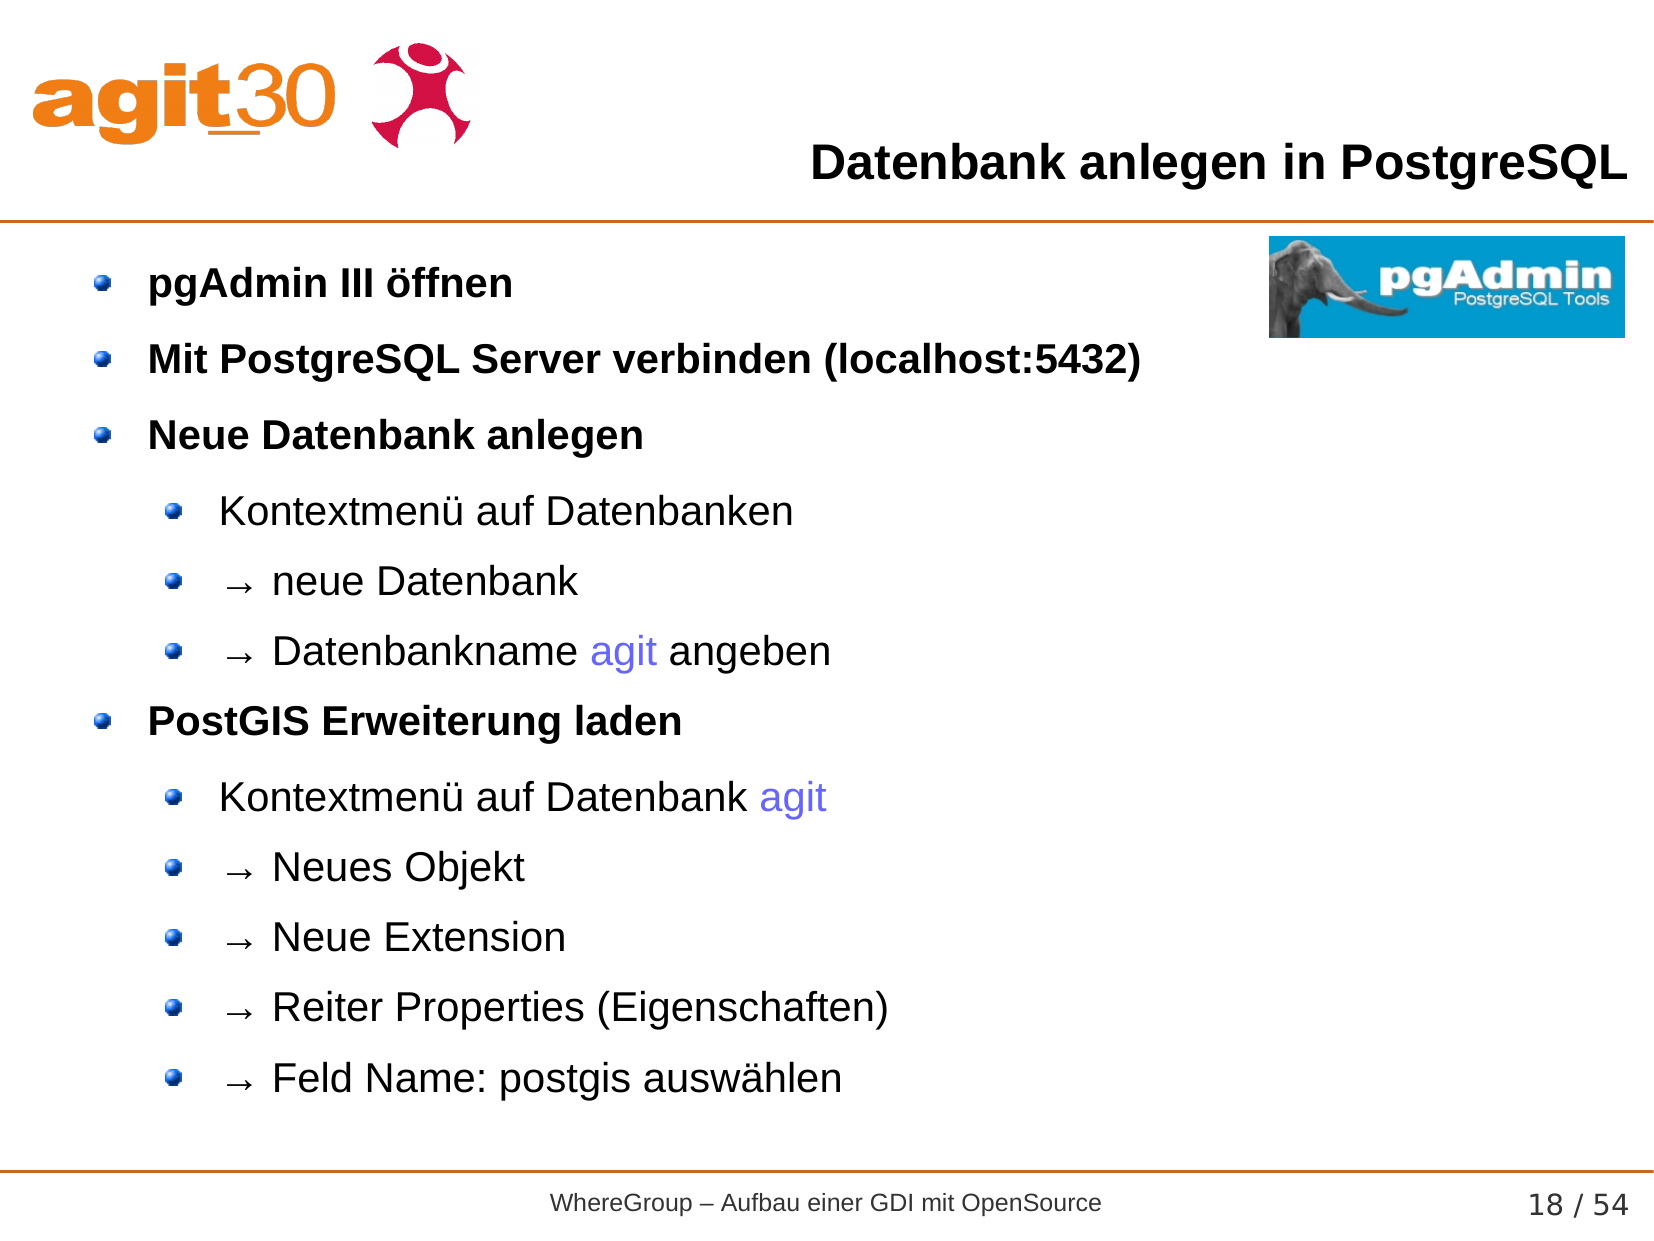

# Datenbank anlegen in PostgreSQL
pgAdmin III öffnen
Mit PostgreSQL Server verbinden (localhost:5432)
Neue Datenbank anlegen
Kontextmenü auf Datenbanken
→ neue Datenbank
→ Datenbankname agit angeben
PostGIS Erweiterung laden
Kontextmenü auf Datenbank agit
→ Neues Objekt
→ Neue Extension
→ Reiter Properties (Eigenschaften)
→ Feld Name: postgis auswählen